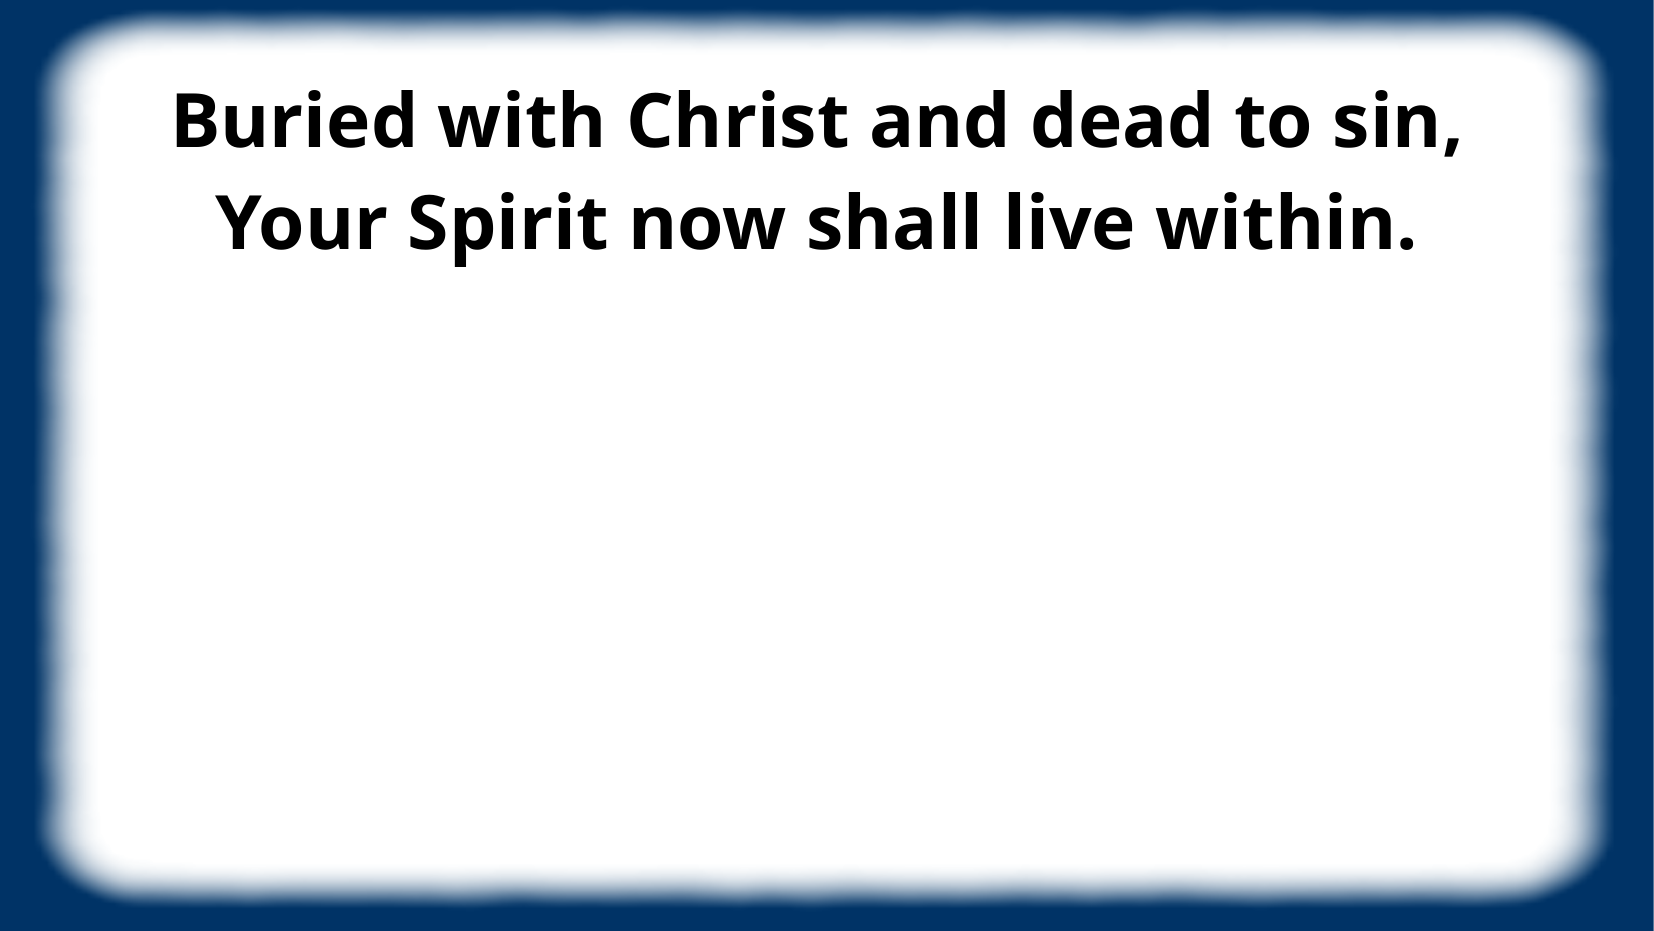

Buried with Christ and dead to sin,
Your Spirit now shall live within.